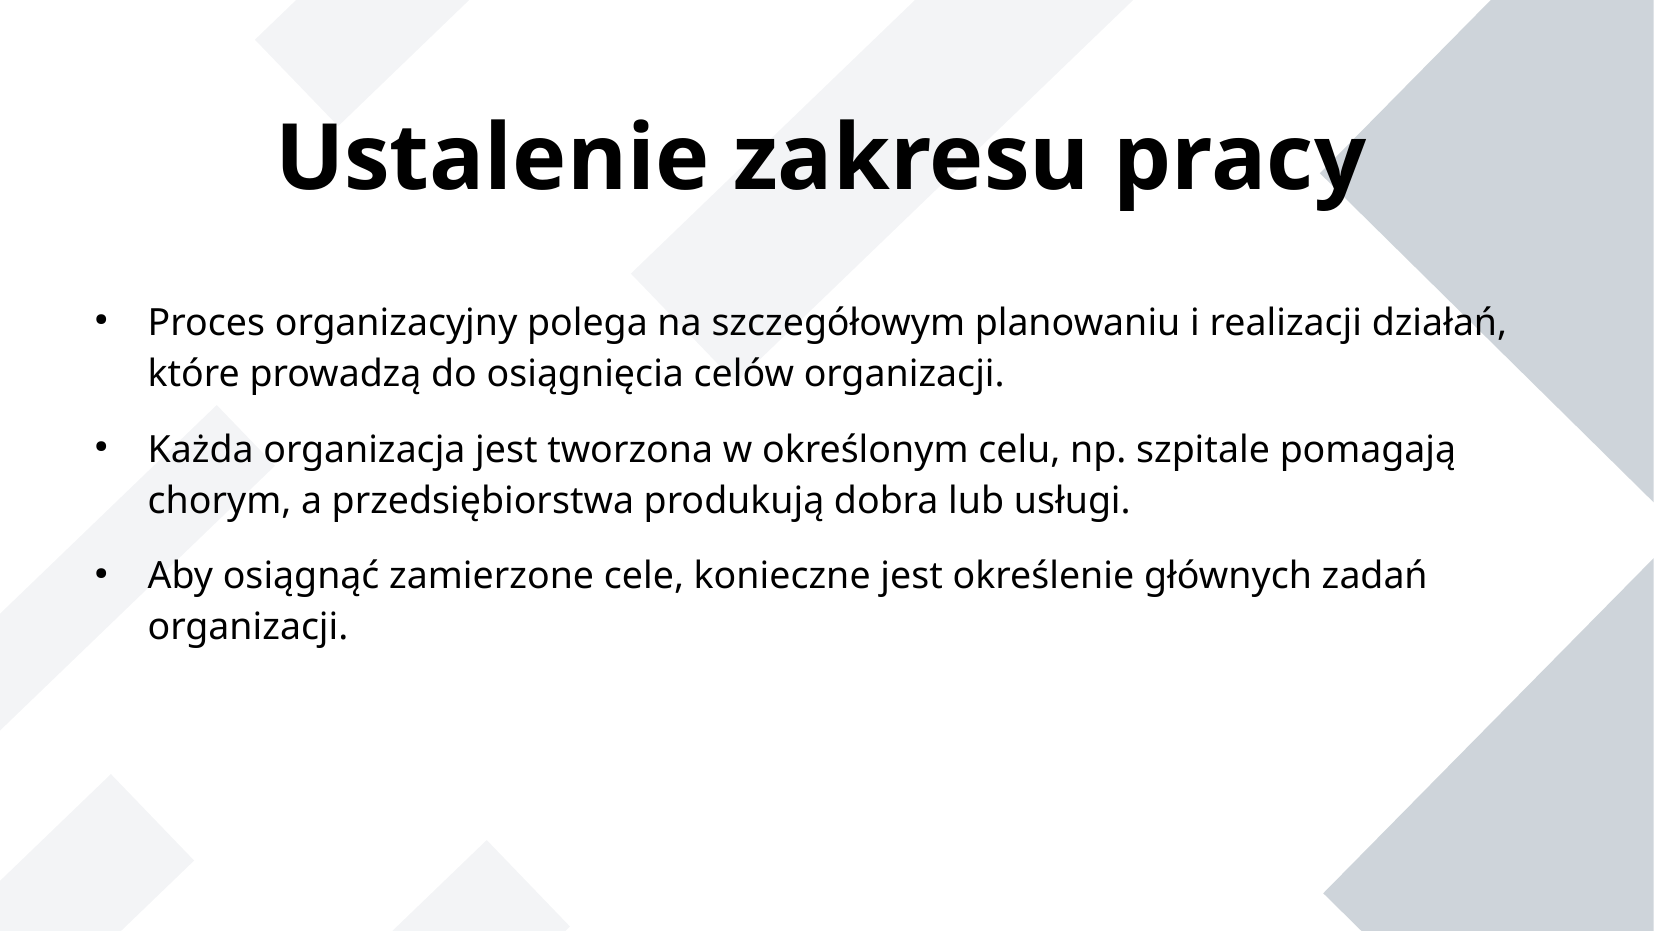

# Ustalenie zakresu pracy
Proces organizacyjny polega na szczegółowym planowaniu i realizacji działań, które prowadzą do osiągnięcia celów organizacji.
Każda organizacja jest tworzona w określonym celu, np. szpitale pomagają chorym, a przedsiębiorstwa produkują dobra lub usługi.
Aby osiągnąć zamierzone cele, konieczne jest określenie głównych zadań organizacji.